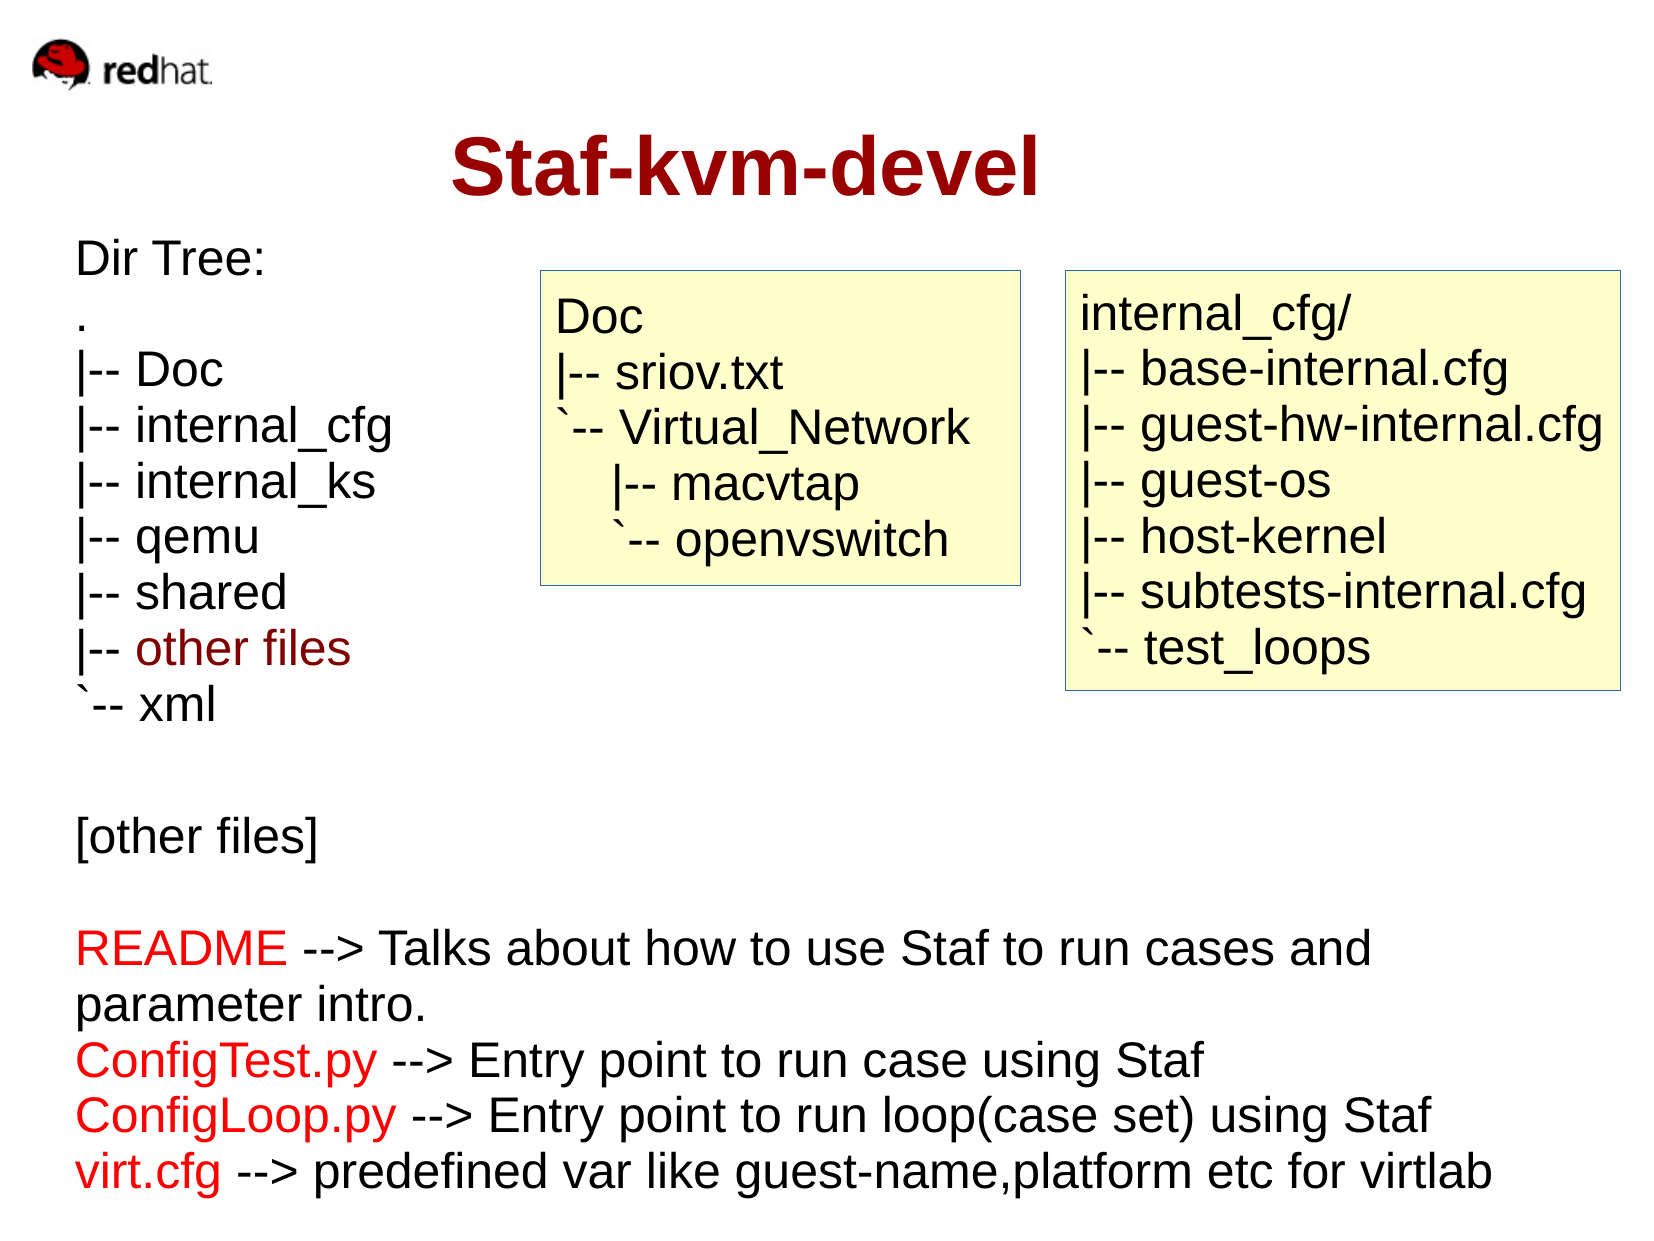

Staf-kvm-devel
Dir Tree:
.
|-- Doc
|-- internal_cfg
|-- internal_ks
|-- qemu
|-- shared
|-- other files
`-- xml
Doc
|-- sriov.txt
`-- Virtual_Network
 |-- macvtap
 `-- openvswitch
internal_cfg/
|-- base-internal.cfg
|-- guest-hw-internal.cfg
|-- guest-os
|-- host-kernel
|-- subtests-internal.cfg
`-- test_loops
[other files]
README --> Talks about how to use Staf to run cases and parameter intro.
ConfigTest.py --> Entry point to run case using Staf
ConfigLoop.py --> Entry point to run loop(case set) using Staf
virt.cfg --> predefined var like guest-name,platform etc for virtlab